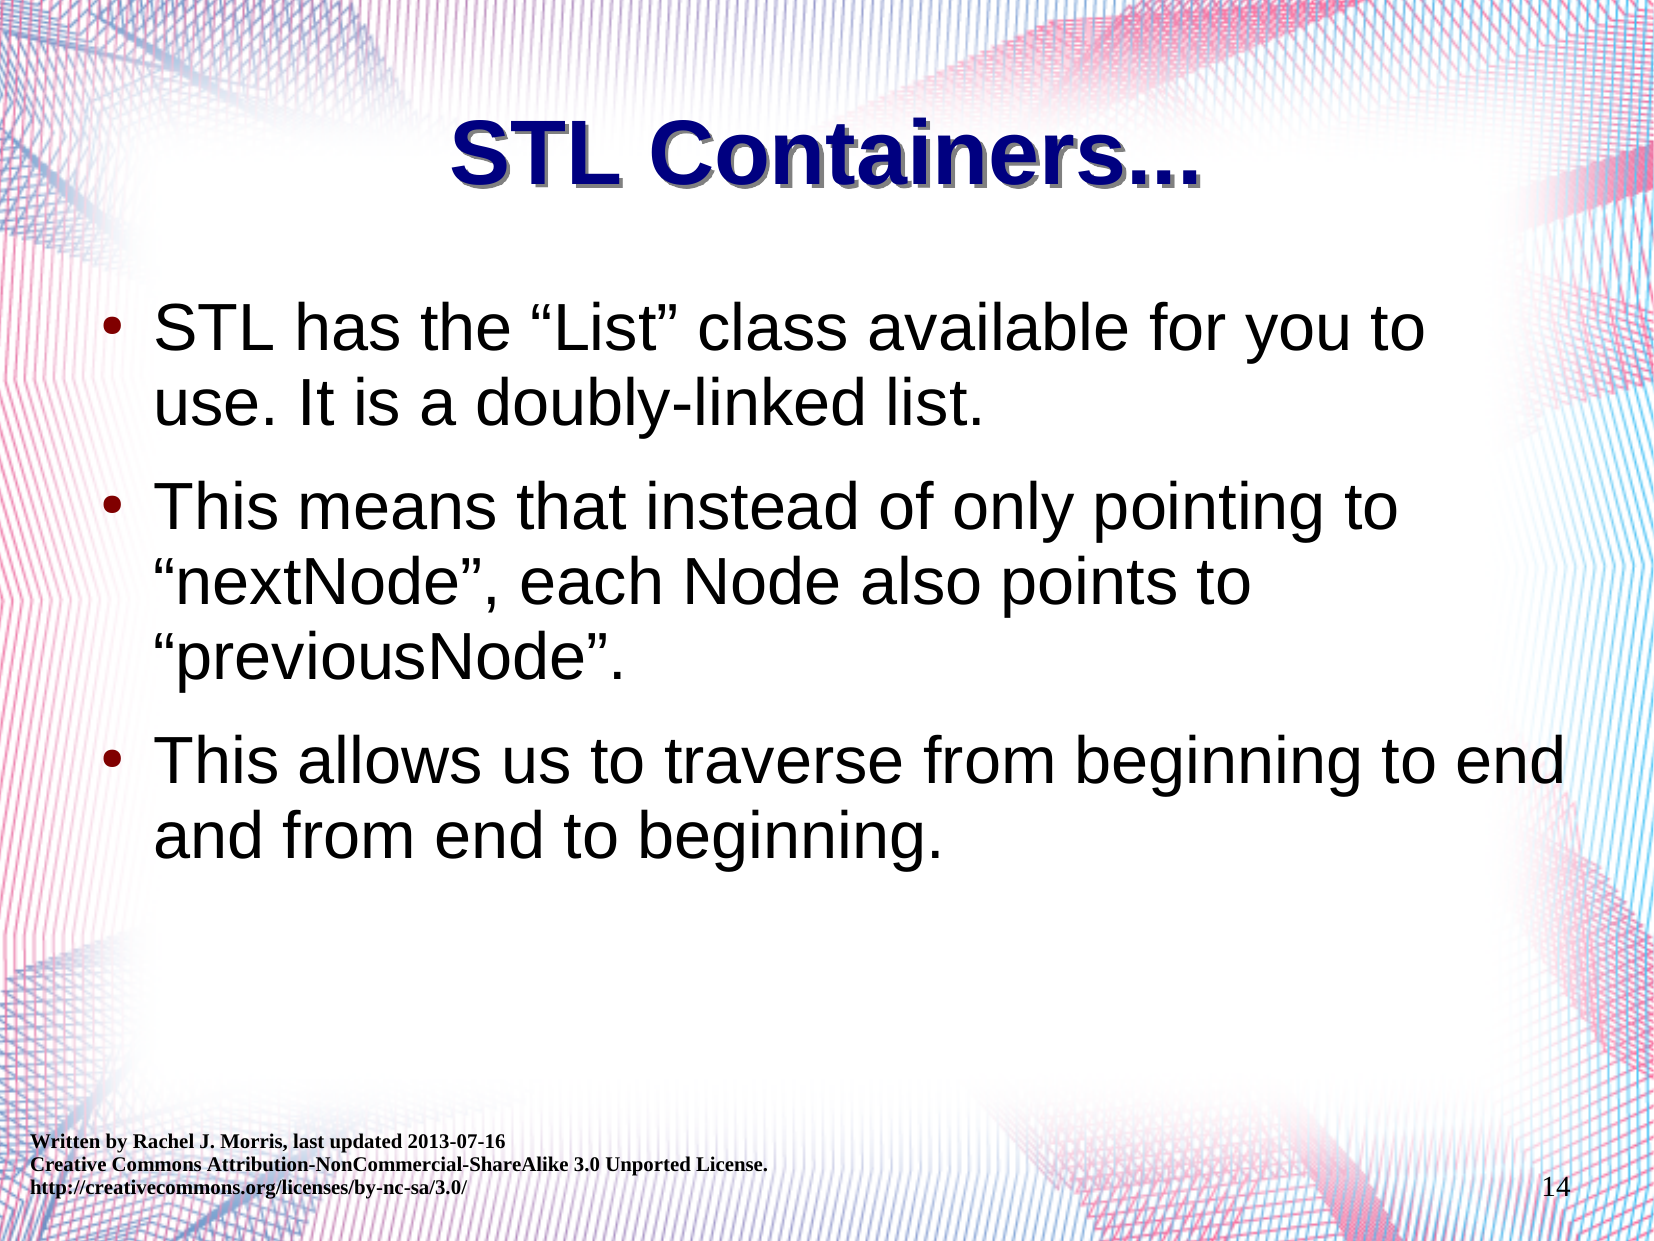

# STL Containers...
STL has the “List” class available for you to use. It is a doubly-linked list.
This means that instead of only pointing to “nextNode”, each Node also points to “previousNode”.
This allows us to traverse from beginning to end and from end to beginning.
14